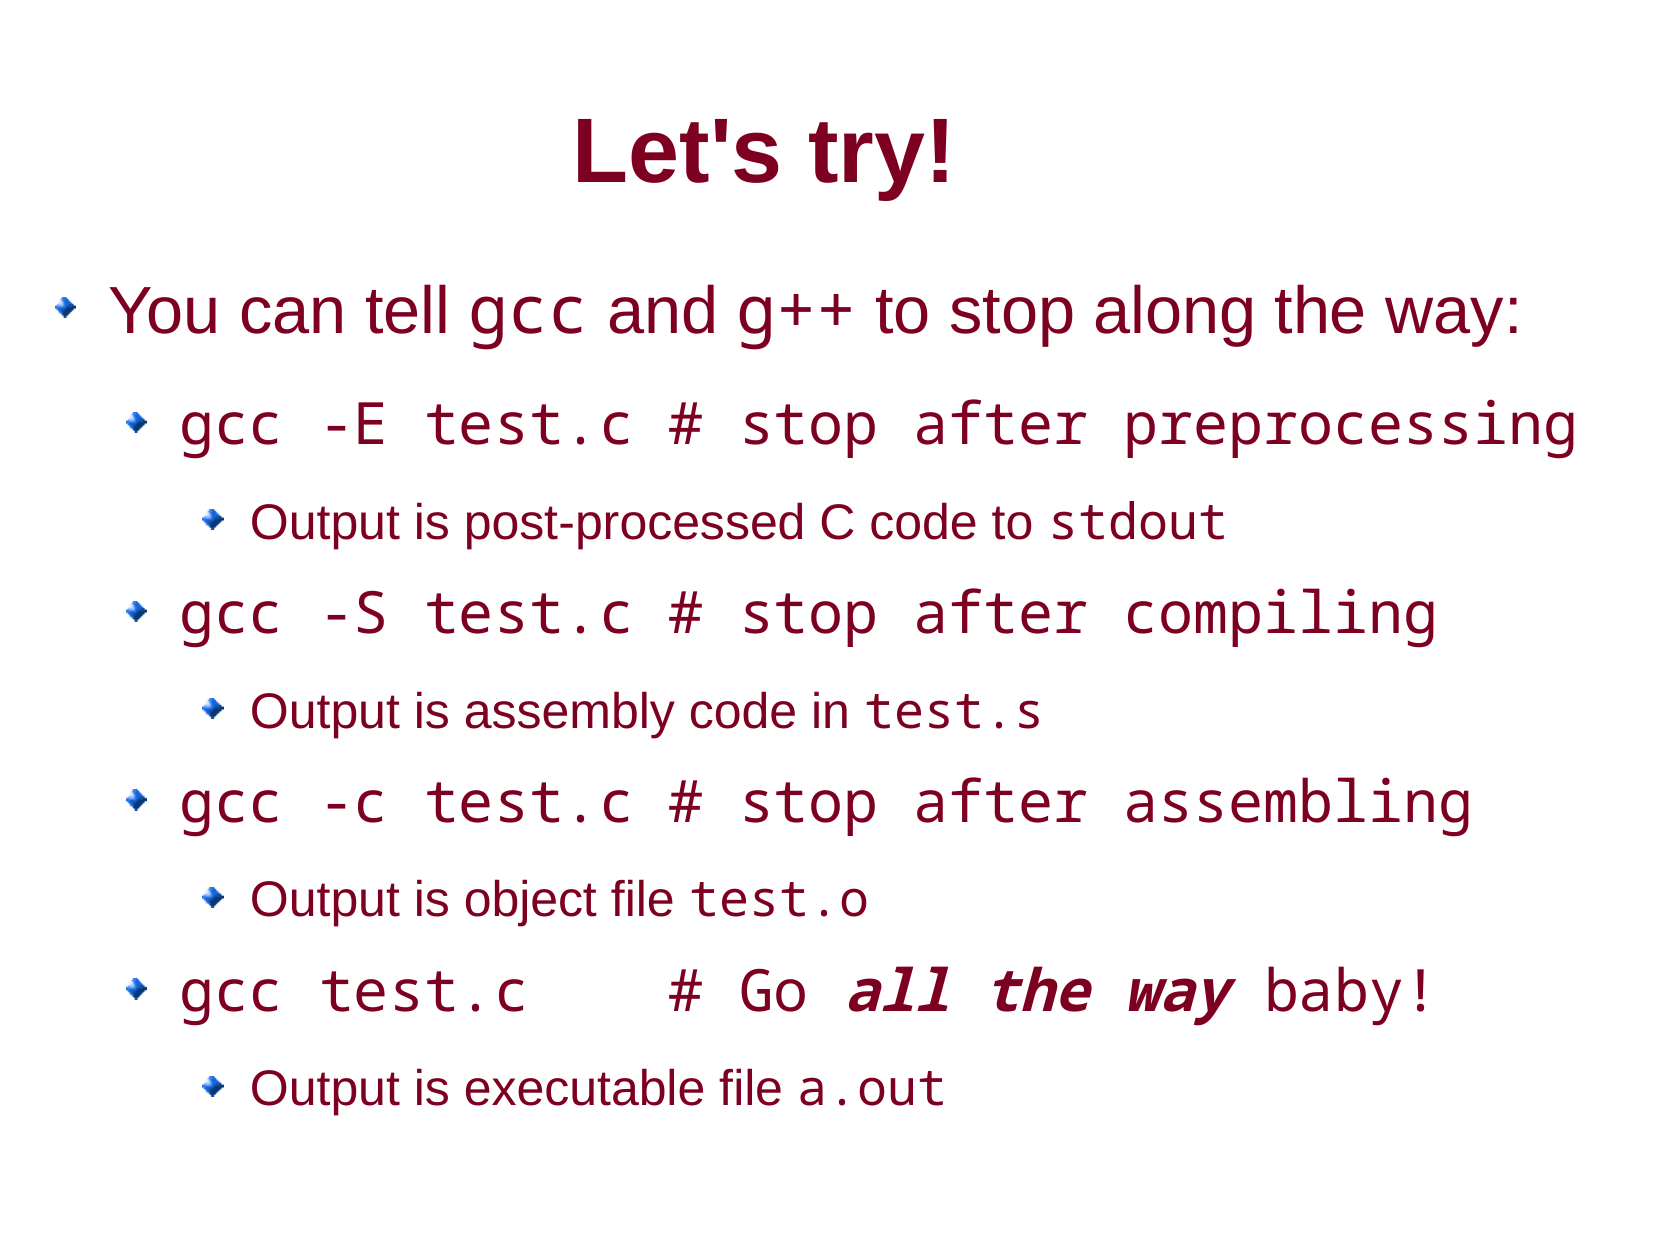

# Let's try!
You can tell gcc and g++ to stop along the way:
gcc -E test.c # stop after preprocessing
Output is post-processed C code to stdout
gcc -S test.c # stop after compiling
Output is assembly code in test.s
gcc -c test.c # stop after assembling
Output is object file test.o
gcc test.c # Go all the way baby!
Output is executable file a.out